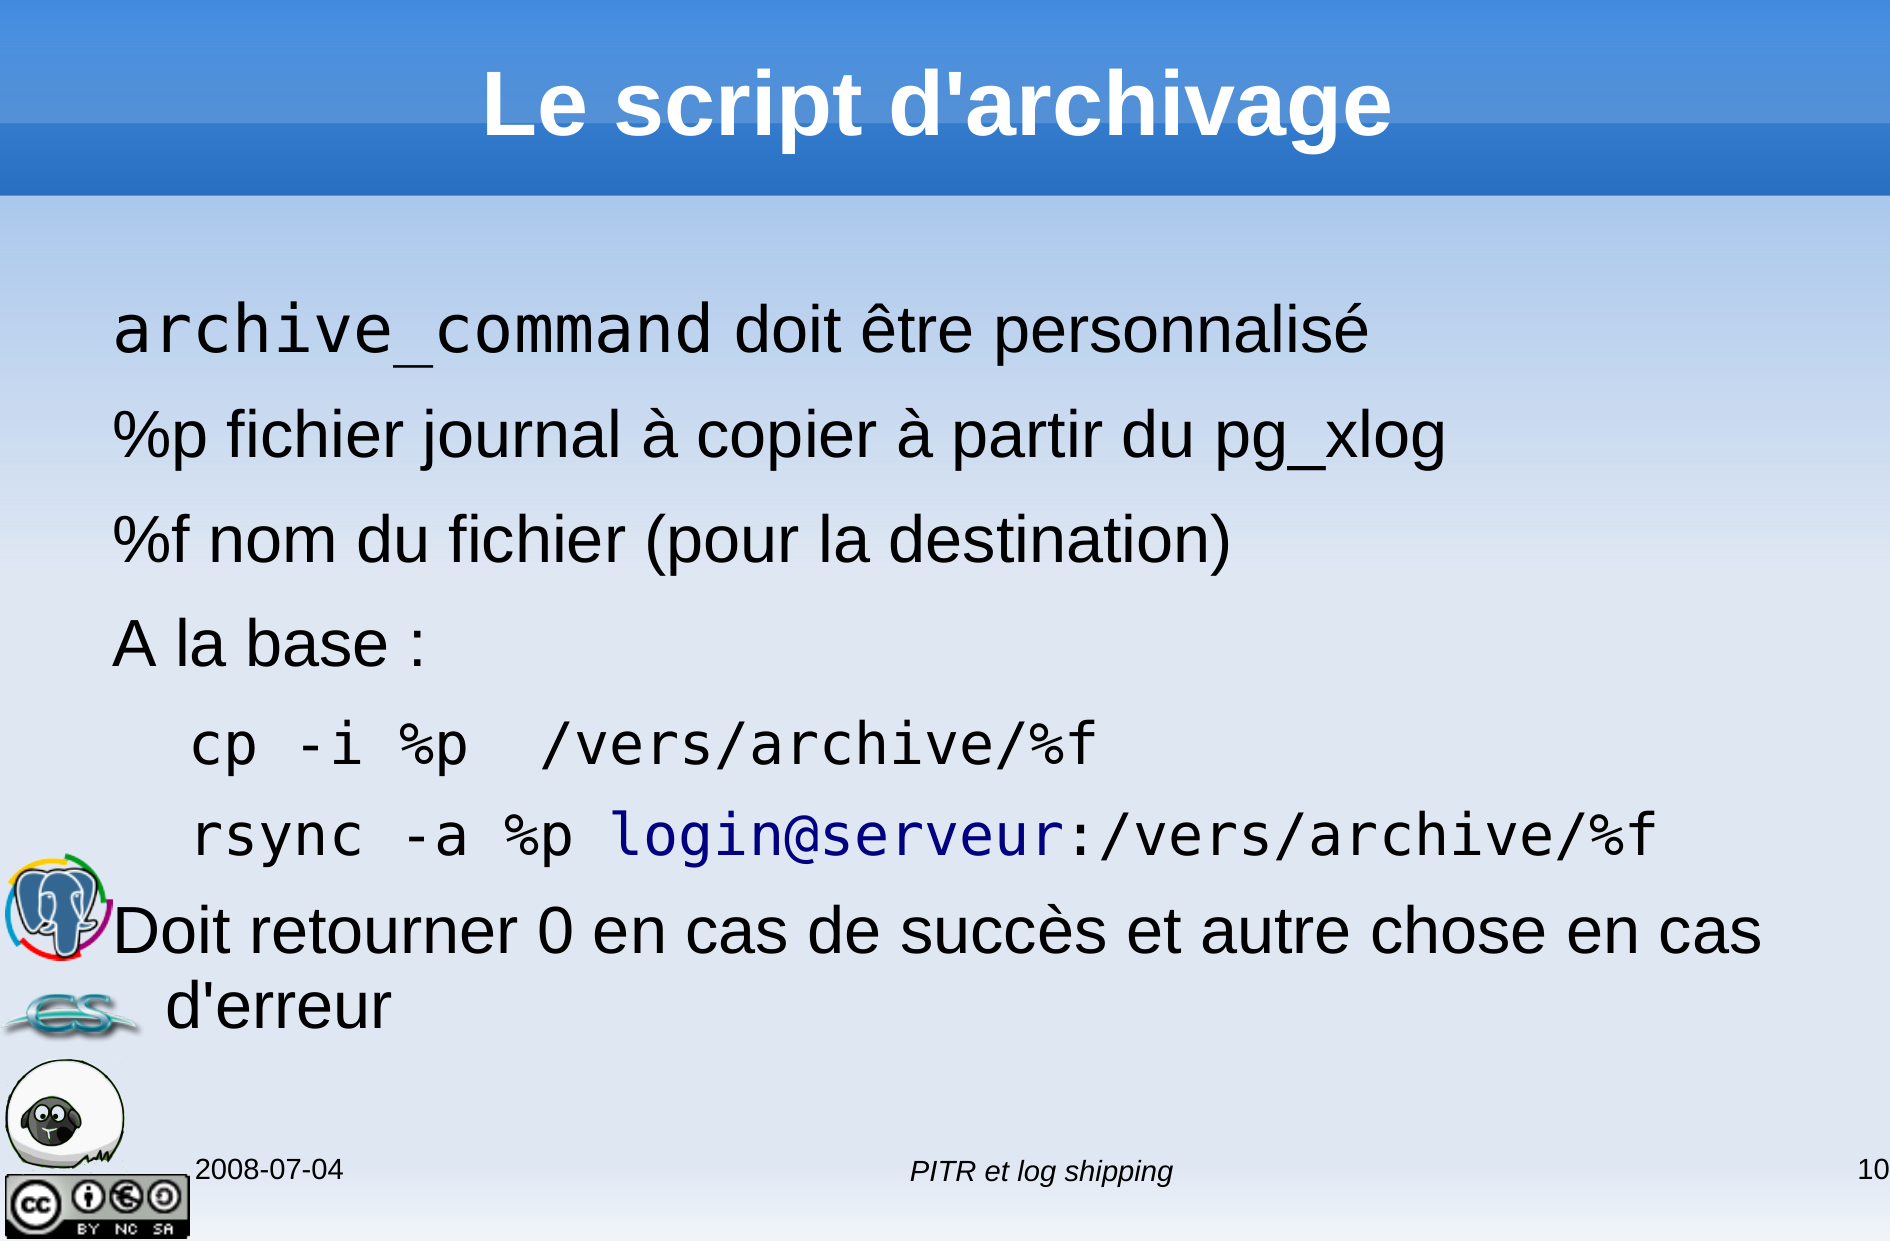

# Le script d'archivage
archive_command doit être personnalisé
%p fichier journal à copier à partir du pg_xlog
%f nom du fichier (pour la destination)
A la base :
cp -i %p /vers/archive/%f
rsync -a %p login@serveur:/vers/archive/%f
Doit retourner 0 en cas de succès et autre chose en cas d'erreur
2008-07-04
10
PITR et log shipping